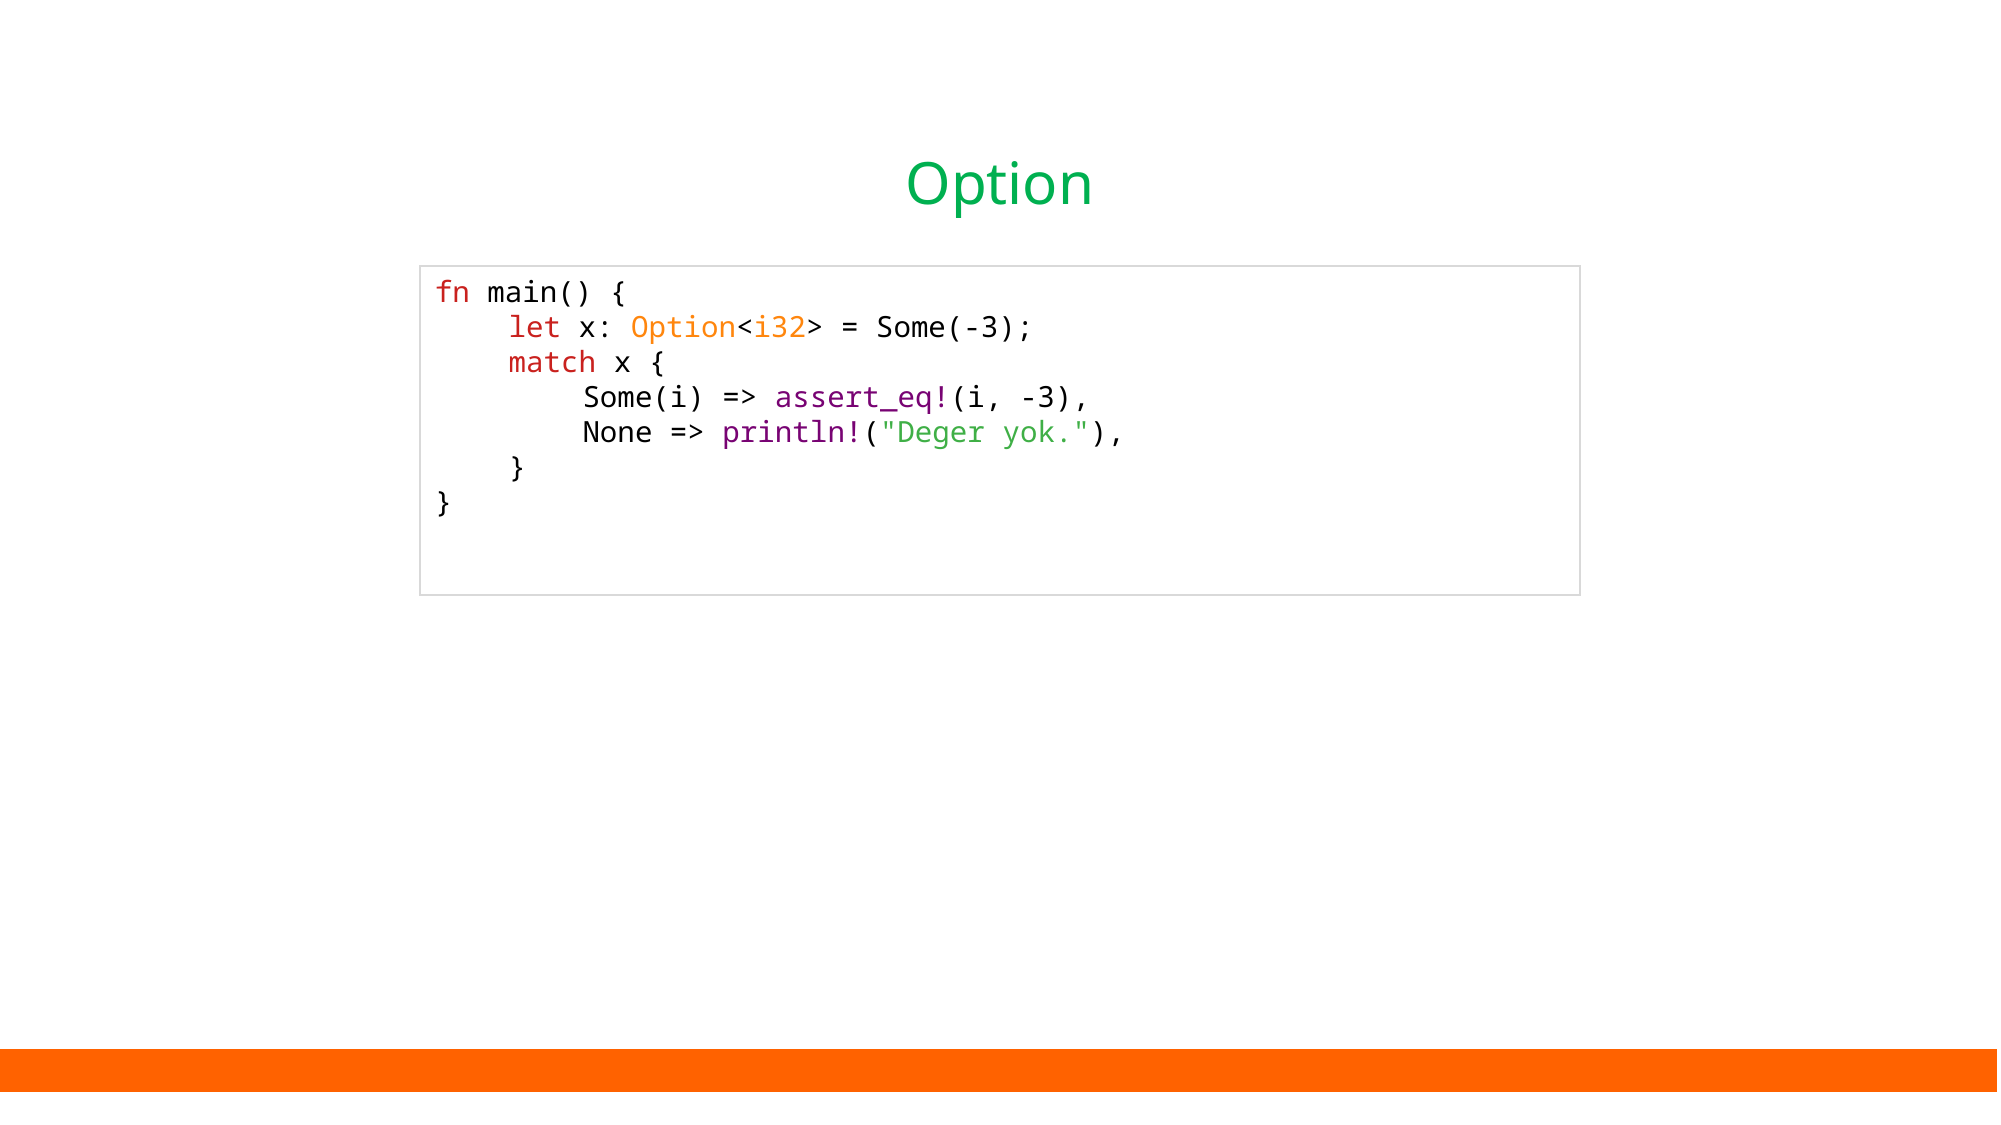

# Option
fn main() {
	let x: Option<i32> = Some(-3);
	match x {
		Some(i) => assert_eq!(i, -3),
		None => println!("Deger yok."),
	}
}